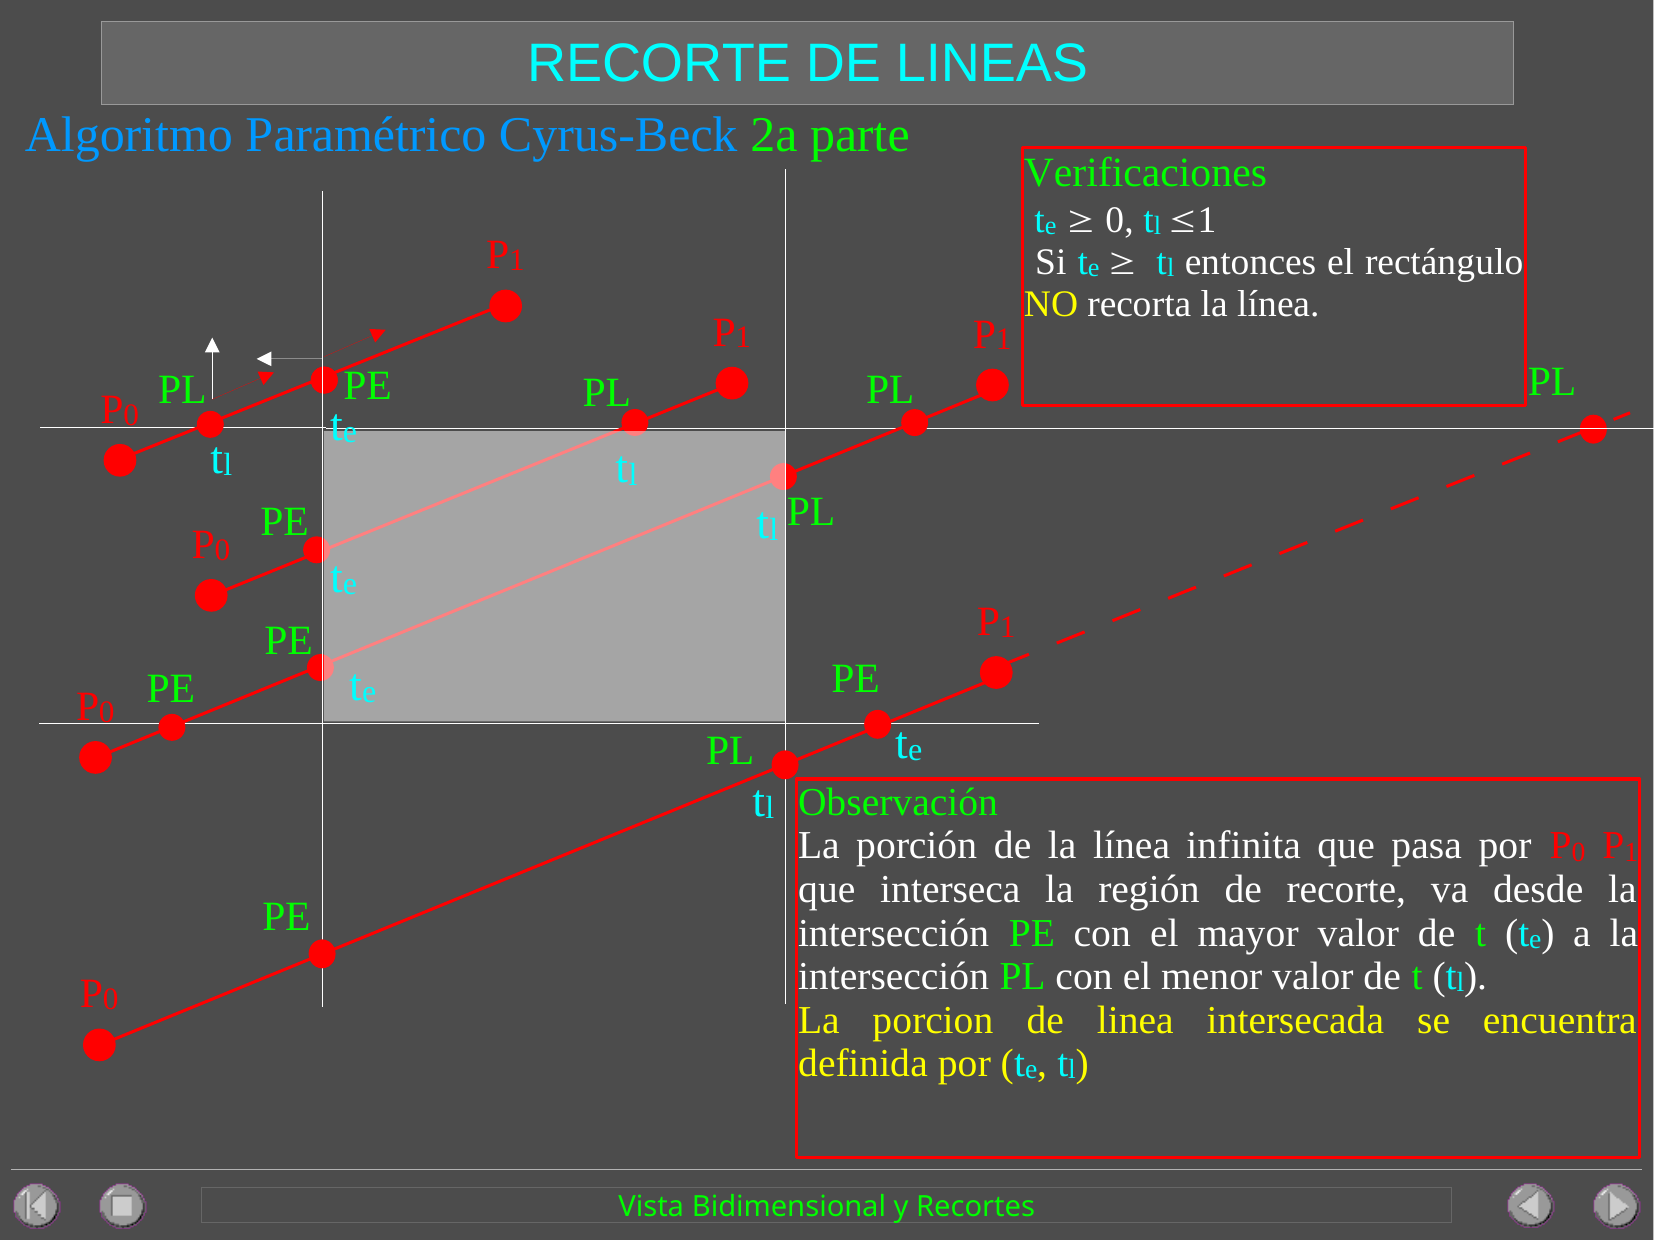

# RECORTE DE LINEAS
Algoritmo Paramétrico Cyrus-Beck 2a parte
Verificaciones
 te  0, tl 1
 Si te tl entonces el rectángulo NO recorta la línea.
P1
P0
P1
P0
P1
P0
PE
PL
PL
PL
PL
PE
PE
PE
PL
P1
P0
PE
PL
PE
te
tl
tl
tl
te
te
te
tl
Observación
La porción de la línea infinita que pasa por P0 P1 que interseca la región de recorte, va desde la intersección PE con el mayor valor de t (te) a la intersección PL con el menor valor de t (tl).
La porcion de linea intersecada se encuentra definida por (te, tl)